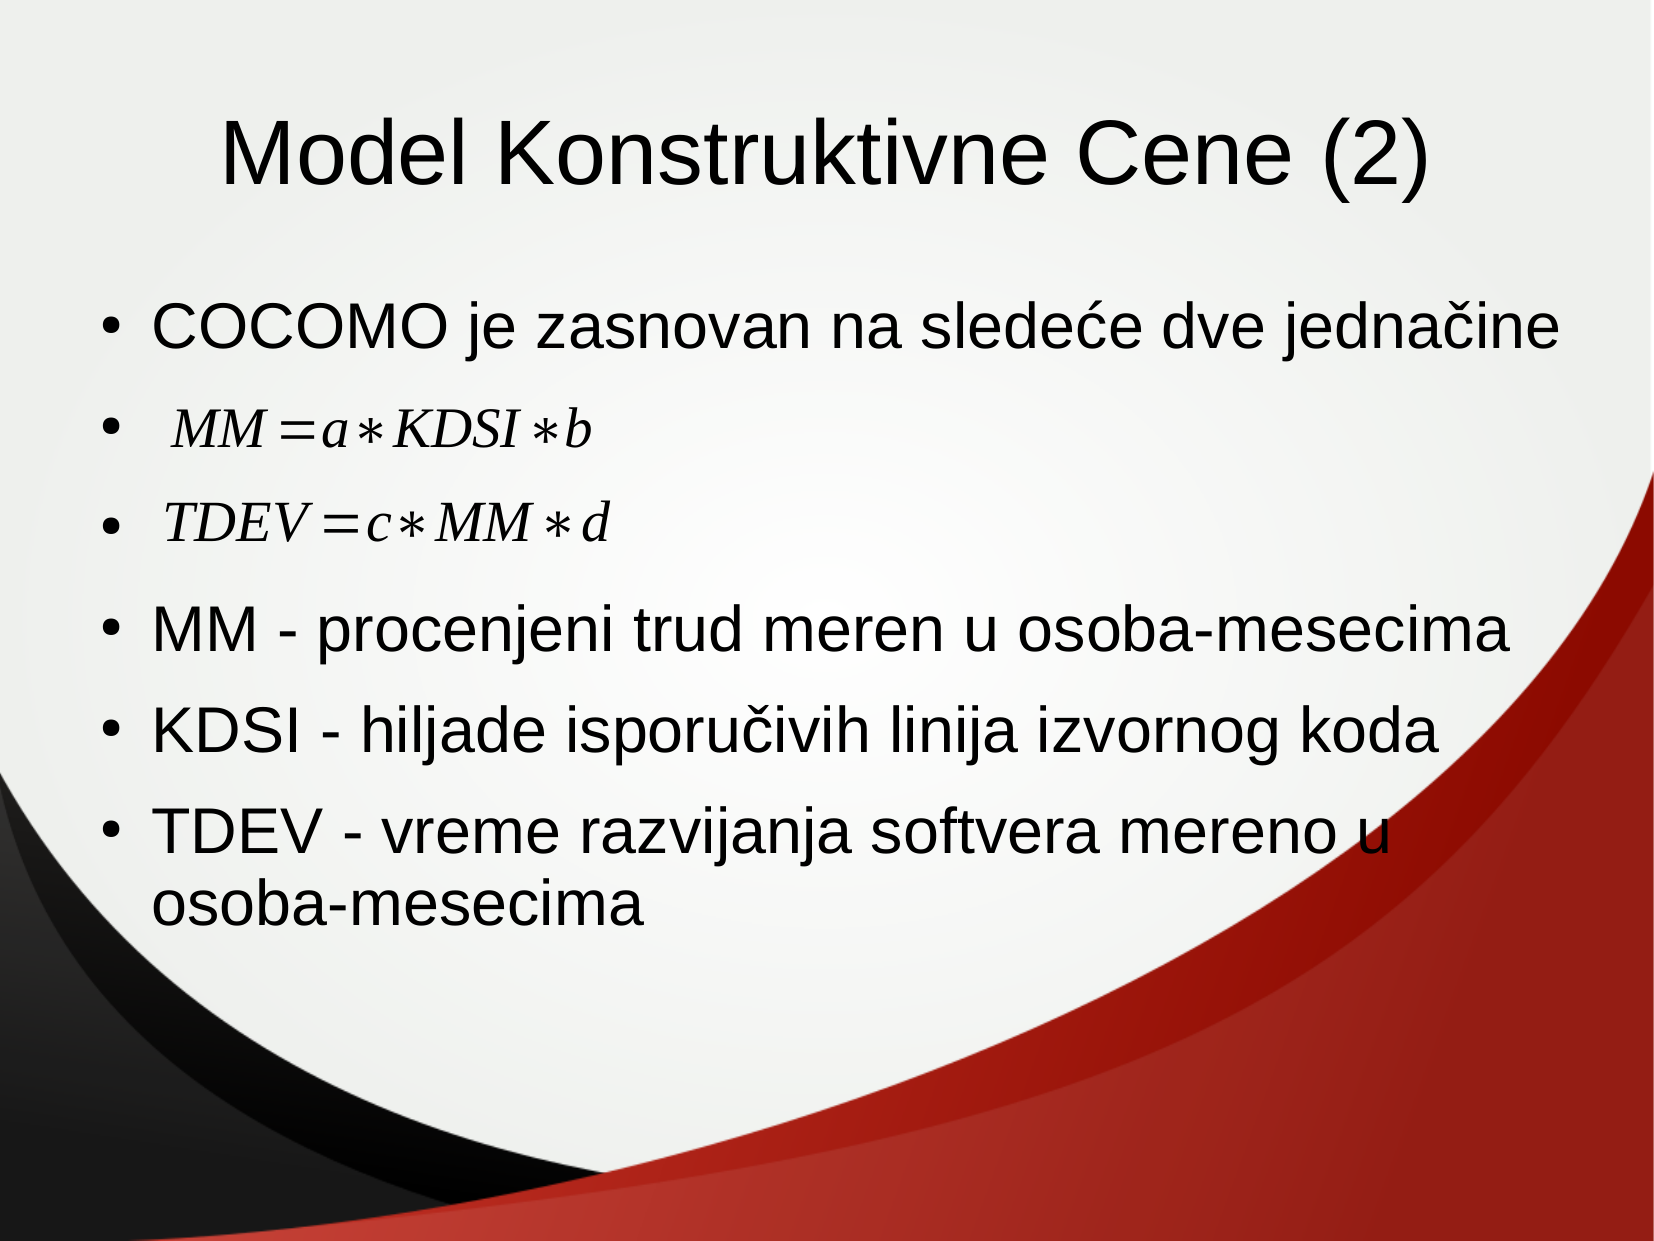

# Model Konstruktivne Cene (2)
COCOMO je zasnovan na sledeće dve jednačine
MM - procenjeni trud meren u osoba-mesecima
KDSI - hiljade isporučivih linija izvornog koda
TDEV - vreme razvijanja softvera mereno u osoba-mesecima